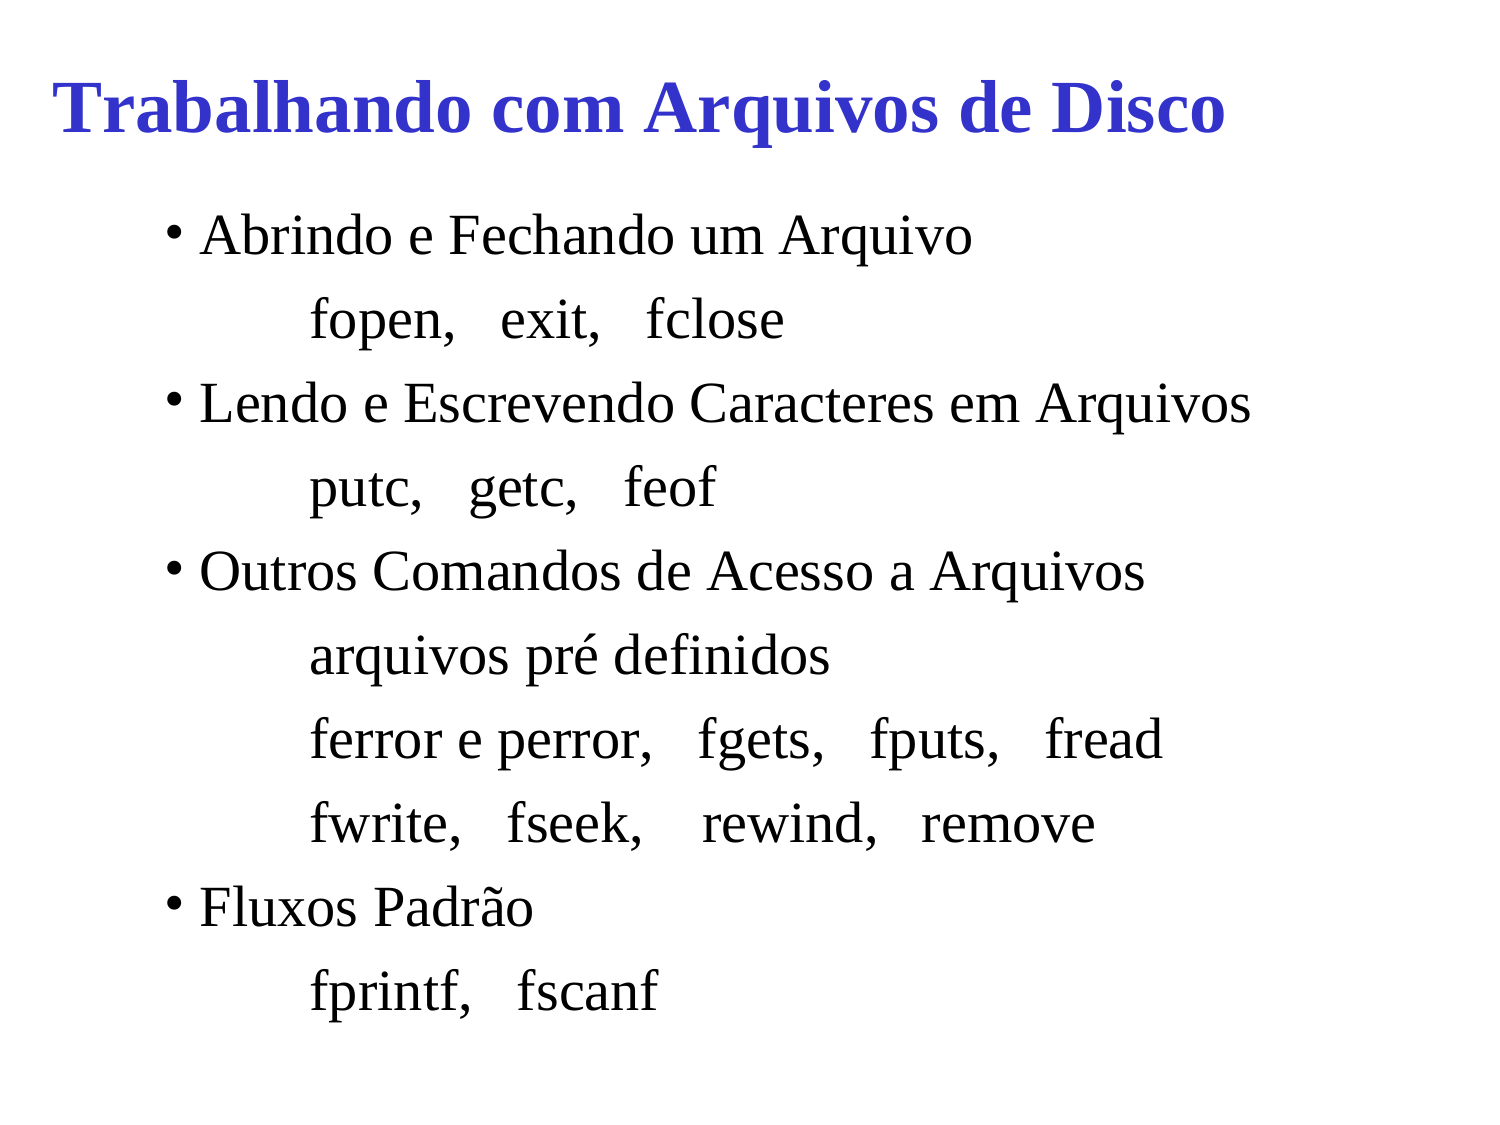

Trabalhando com Arquivos de Disco
 Abrindo e Fechando um Arquivo
 fopen, exit, fclose
 Lendo e Escrevendo Caracteres em Arquivos
 putc, getc, feof
 Outros Comandos de Acesso a Arquivos
 arquivos pré definidos
 ferror e perror, fgets, fputs, fread
 fwrite, fseek, rewind, remove
 Fluxos Padrão
 fprintf, fscanf